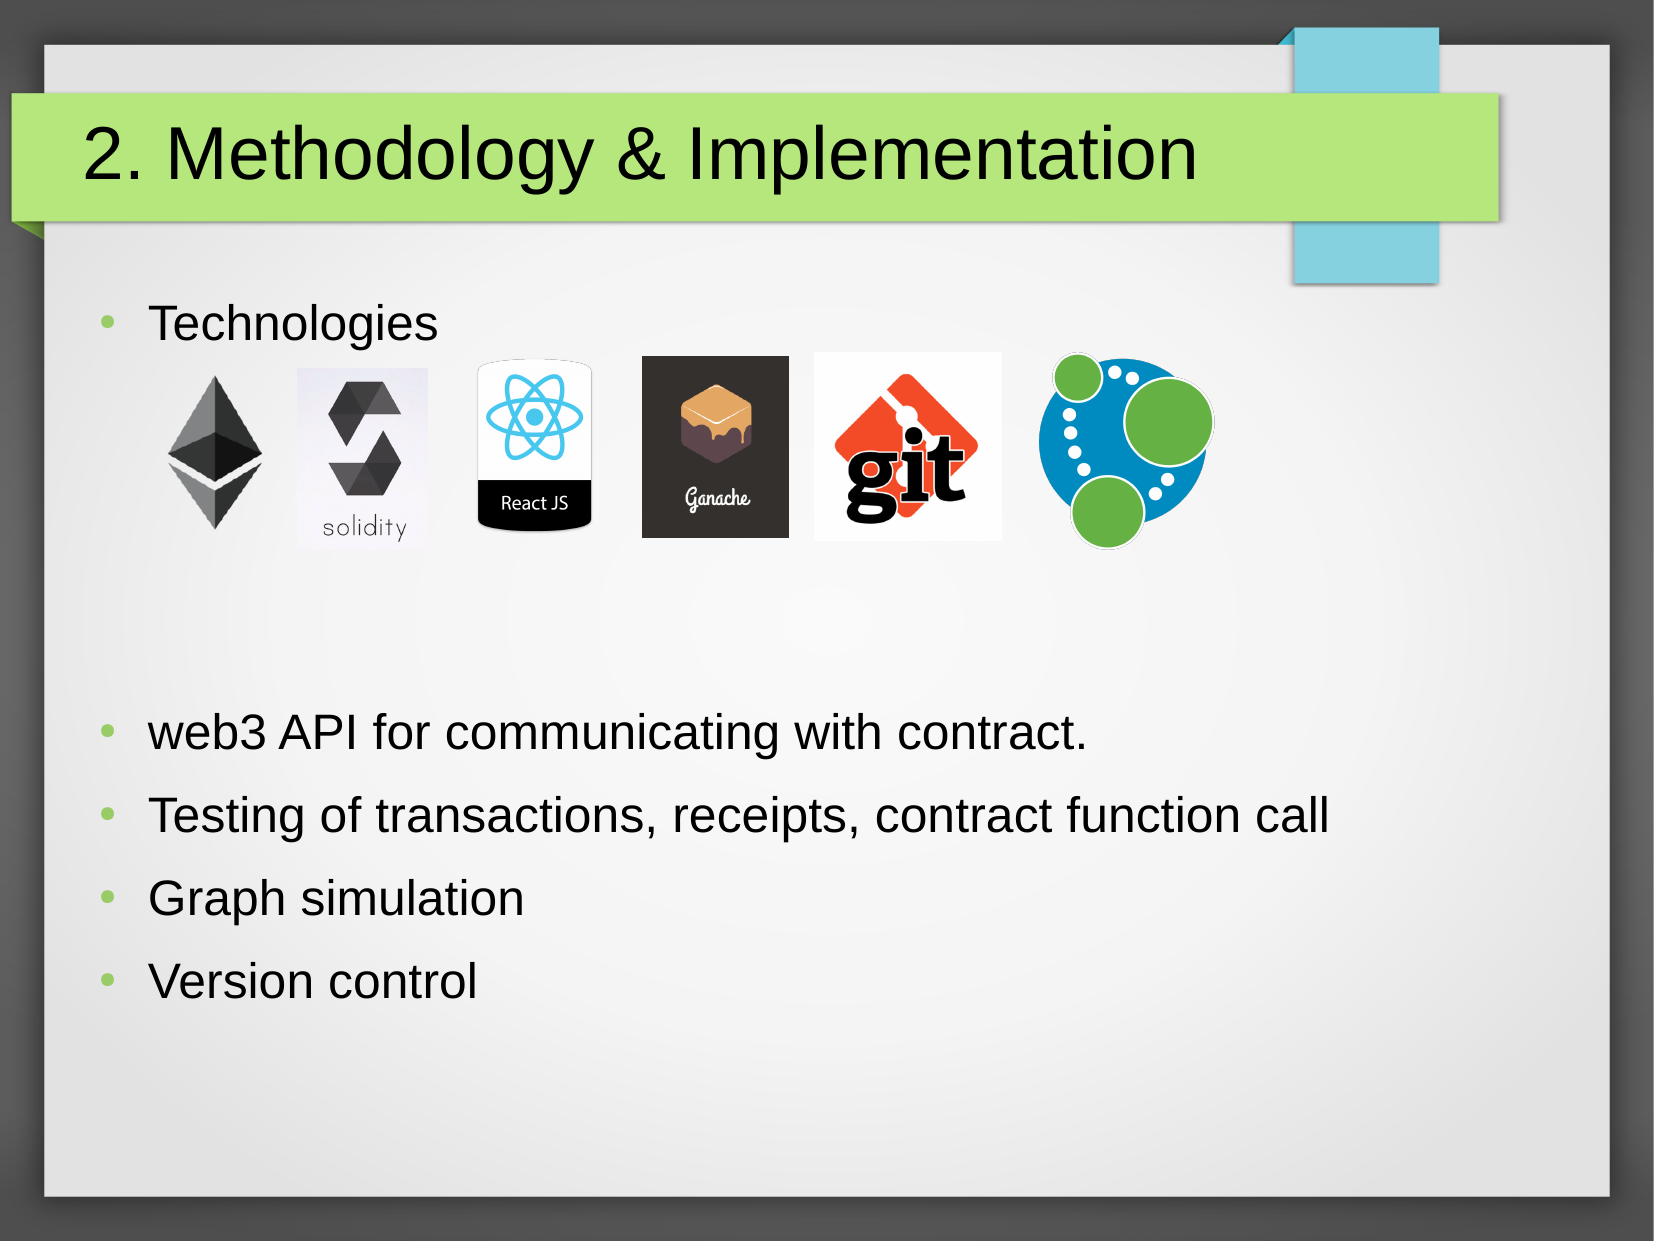

# 2. Methodology & Implementation
Technologies
web3 API for communicating with contract.
Testing of transactions, receipts, contract function call
Graph simulation
Version control